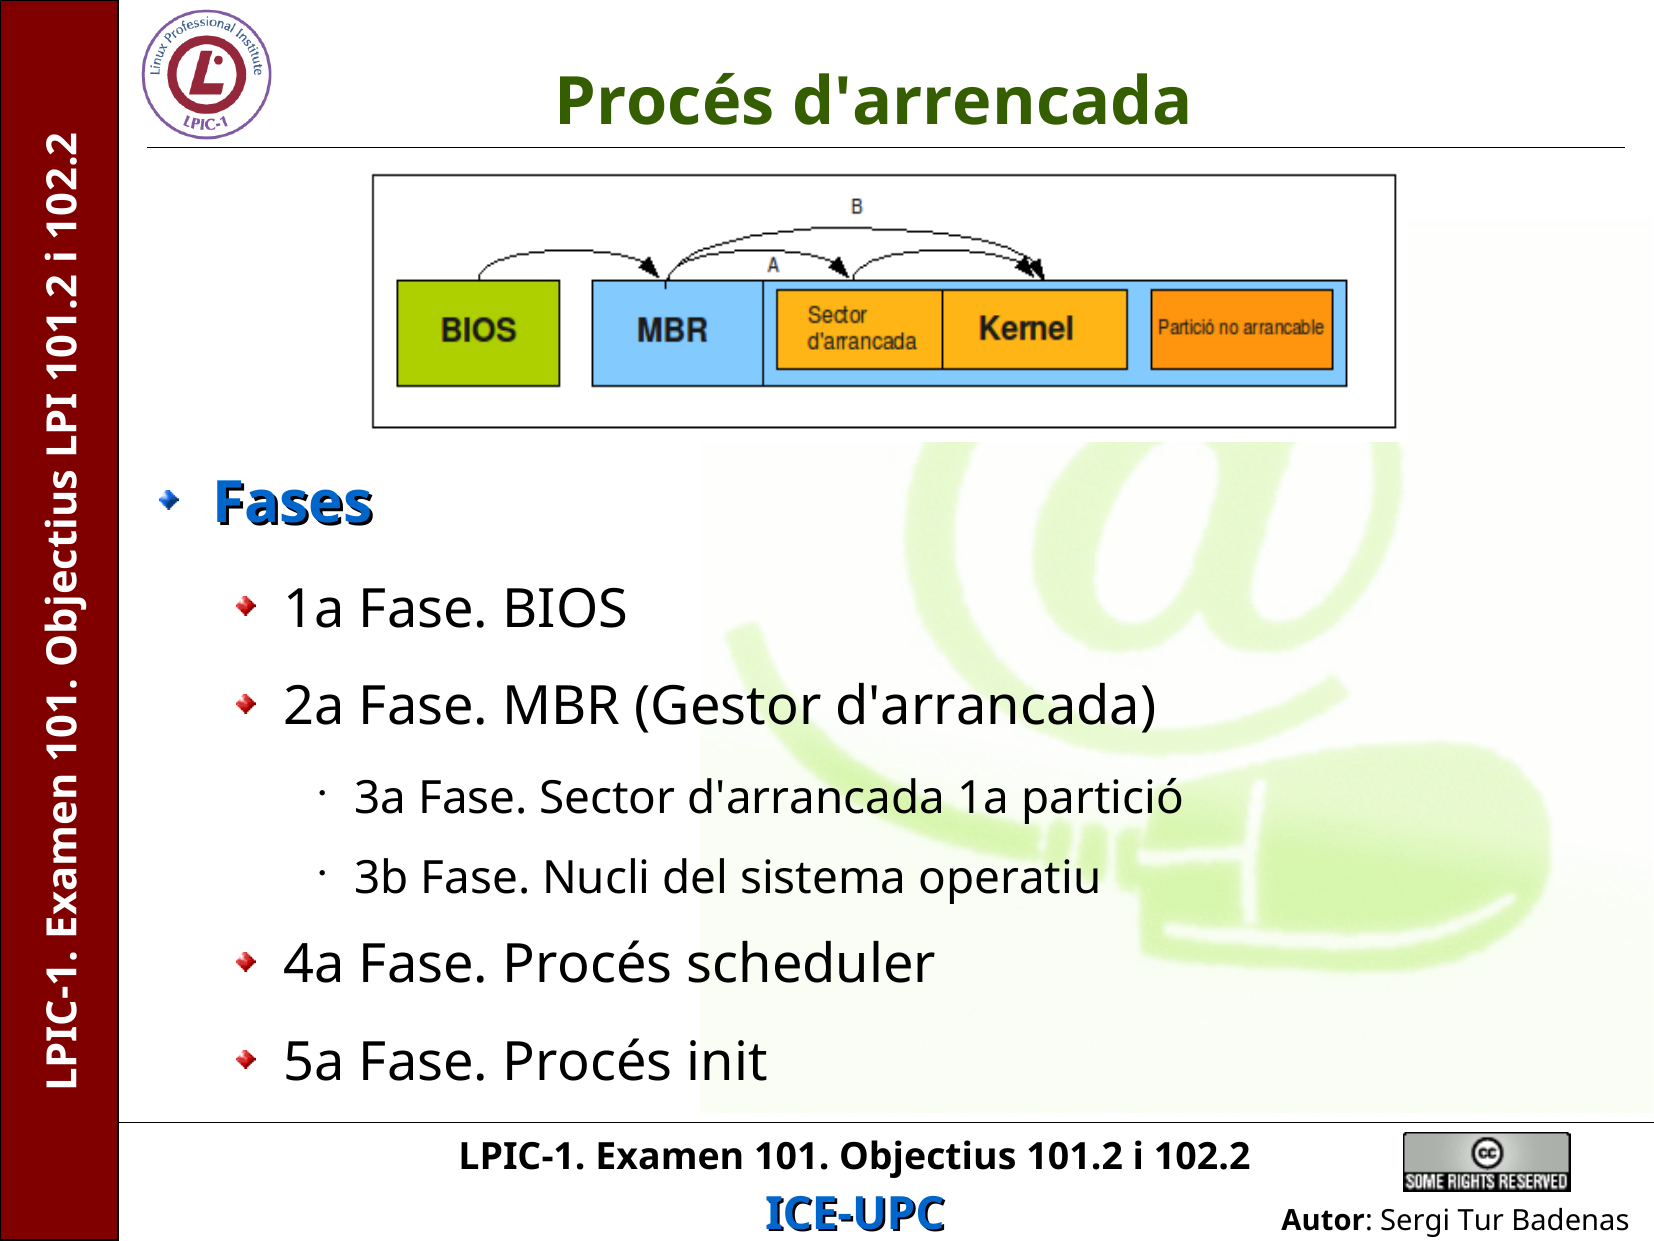

# Procés d'arrencada
Fases
1a Fase. BIOS
2a Fase. MBR (Gestor d'arrancada)
3a Fase. Sector d'arrancada 1a partició
3b Fase. Nucli del sistema operatiu
4a Fase. Procés scheduler
5a Fase. Procés init